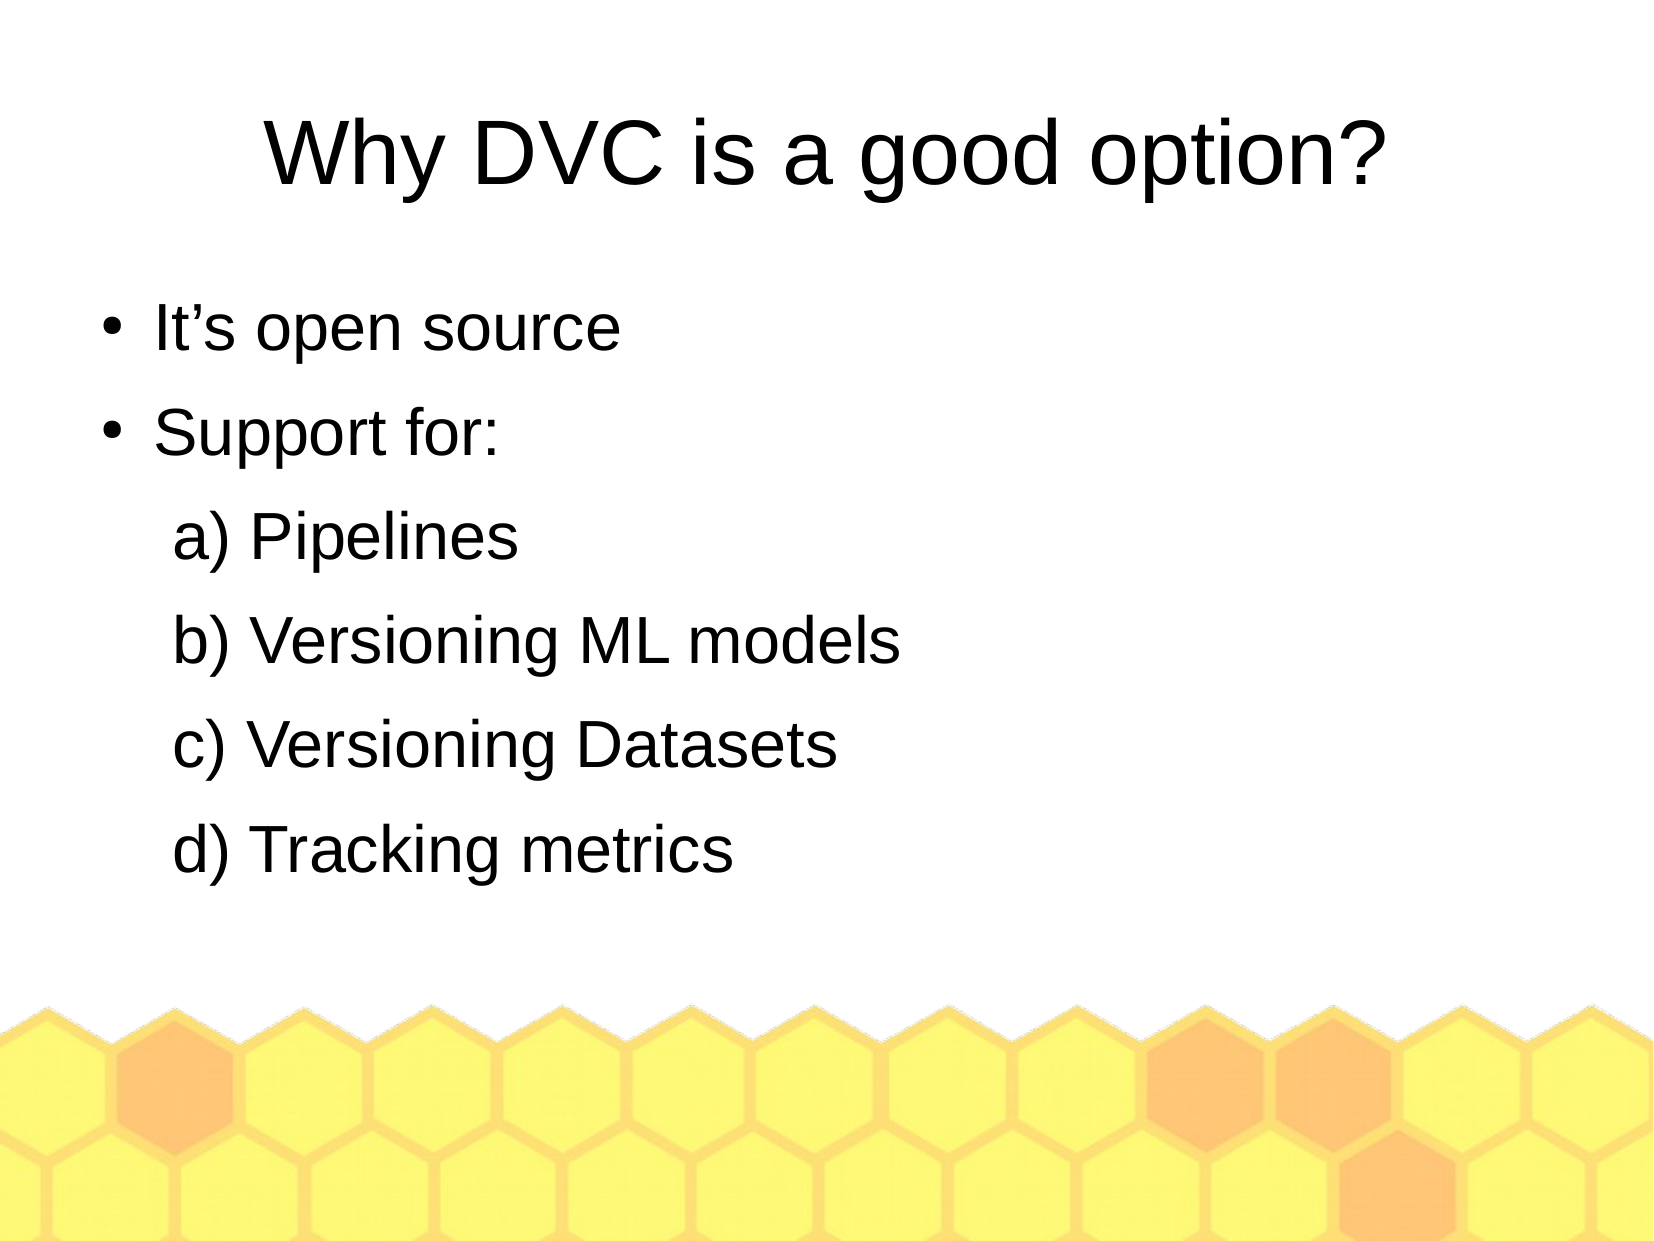

# Why DVC is a good option?
It’s open source
Support for:
 a) Pipelines
 b) Versioning ML models
 c) Versioning Datasets
 d) Tracking metrics